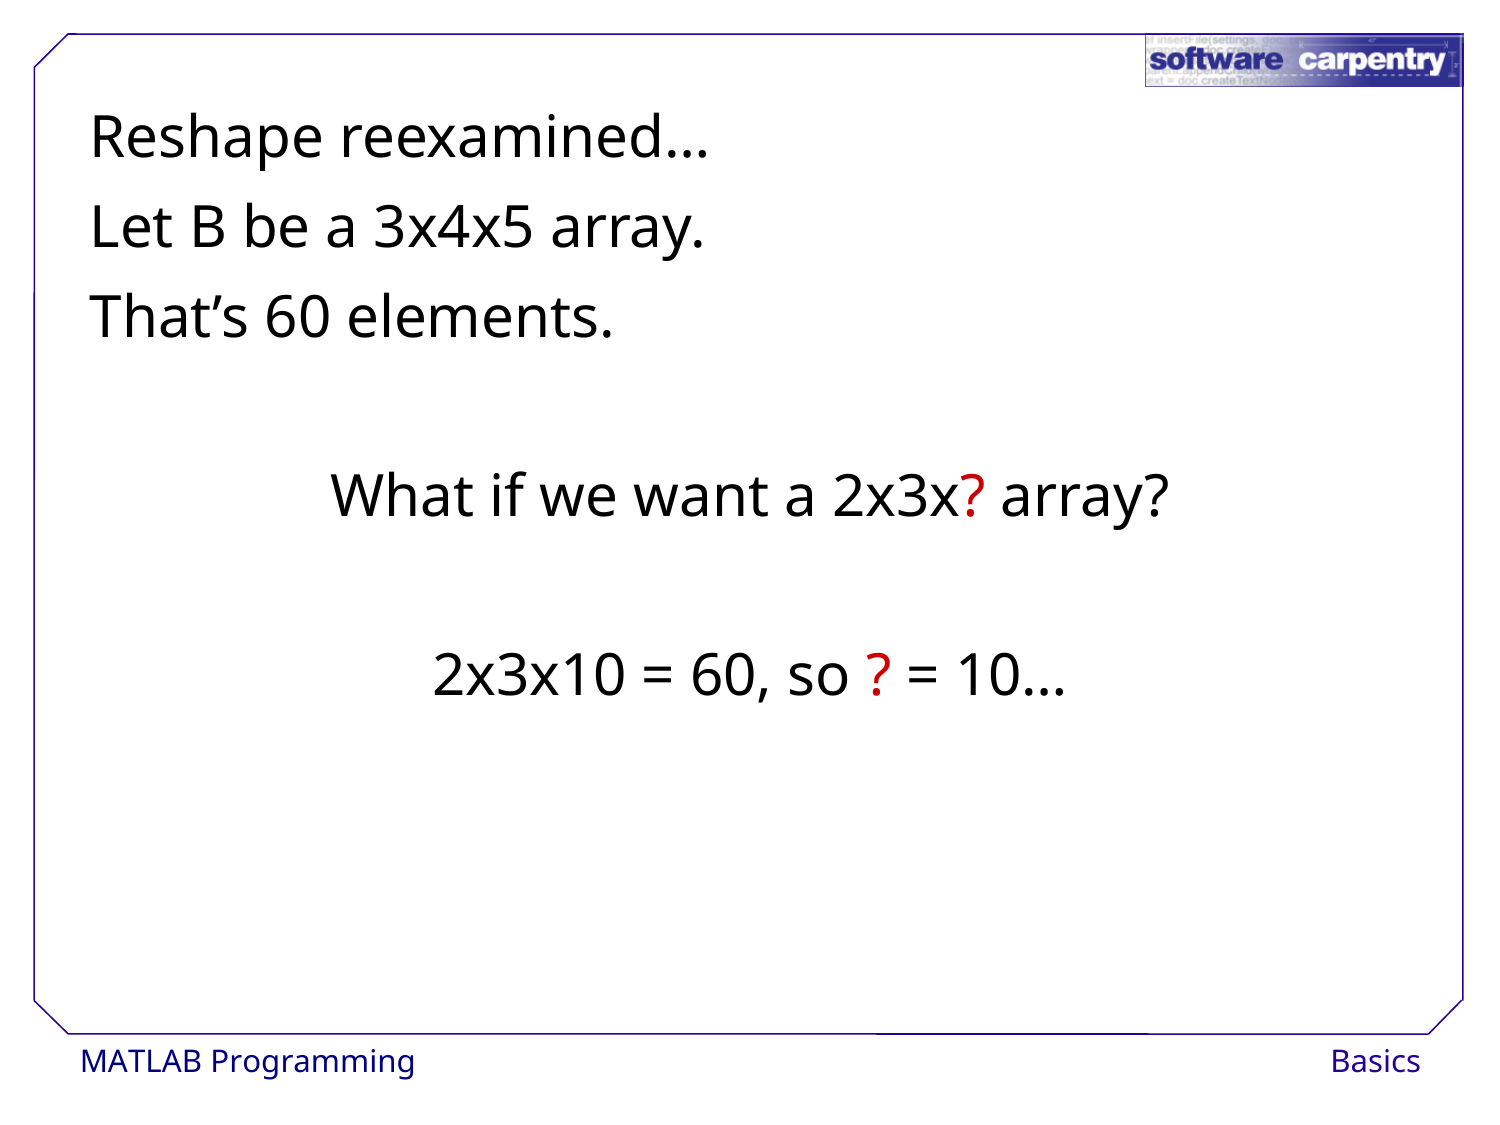

# Reshape reexamined…
Let B be a 3x4x5 array.
That’s 60 elements.
What if we want a 2x3x? array?
2x3x10 = 60, so ? = 10…